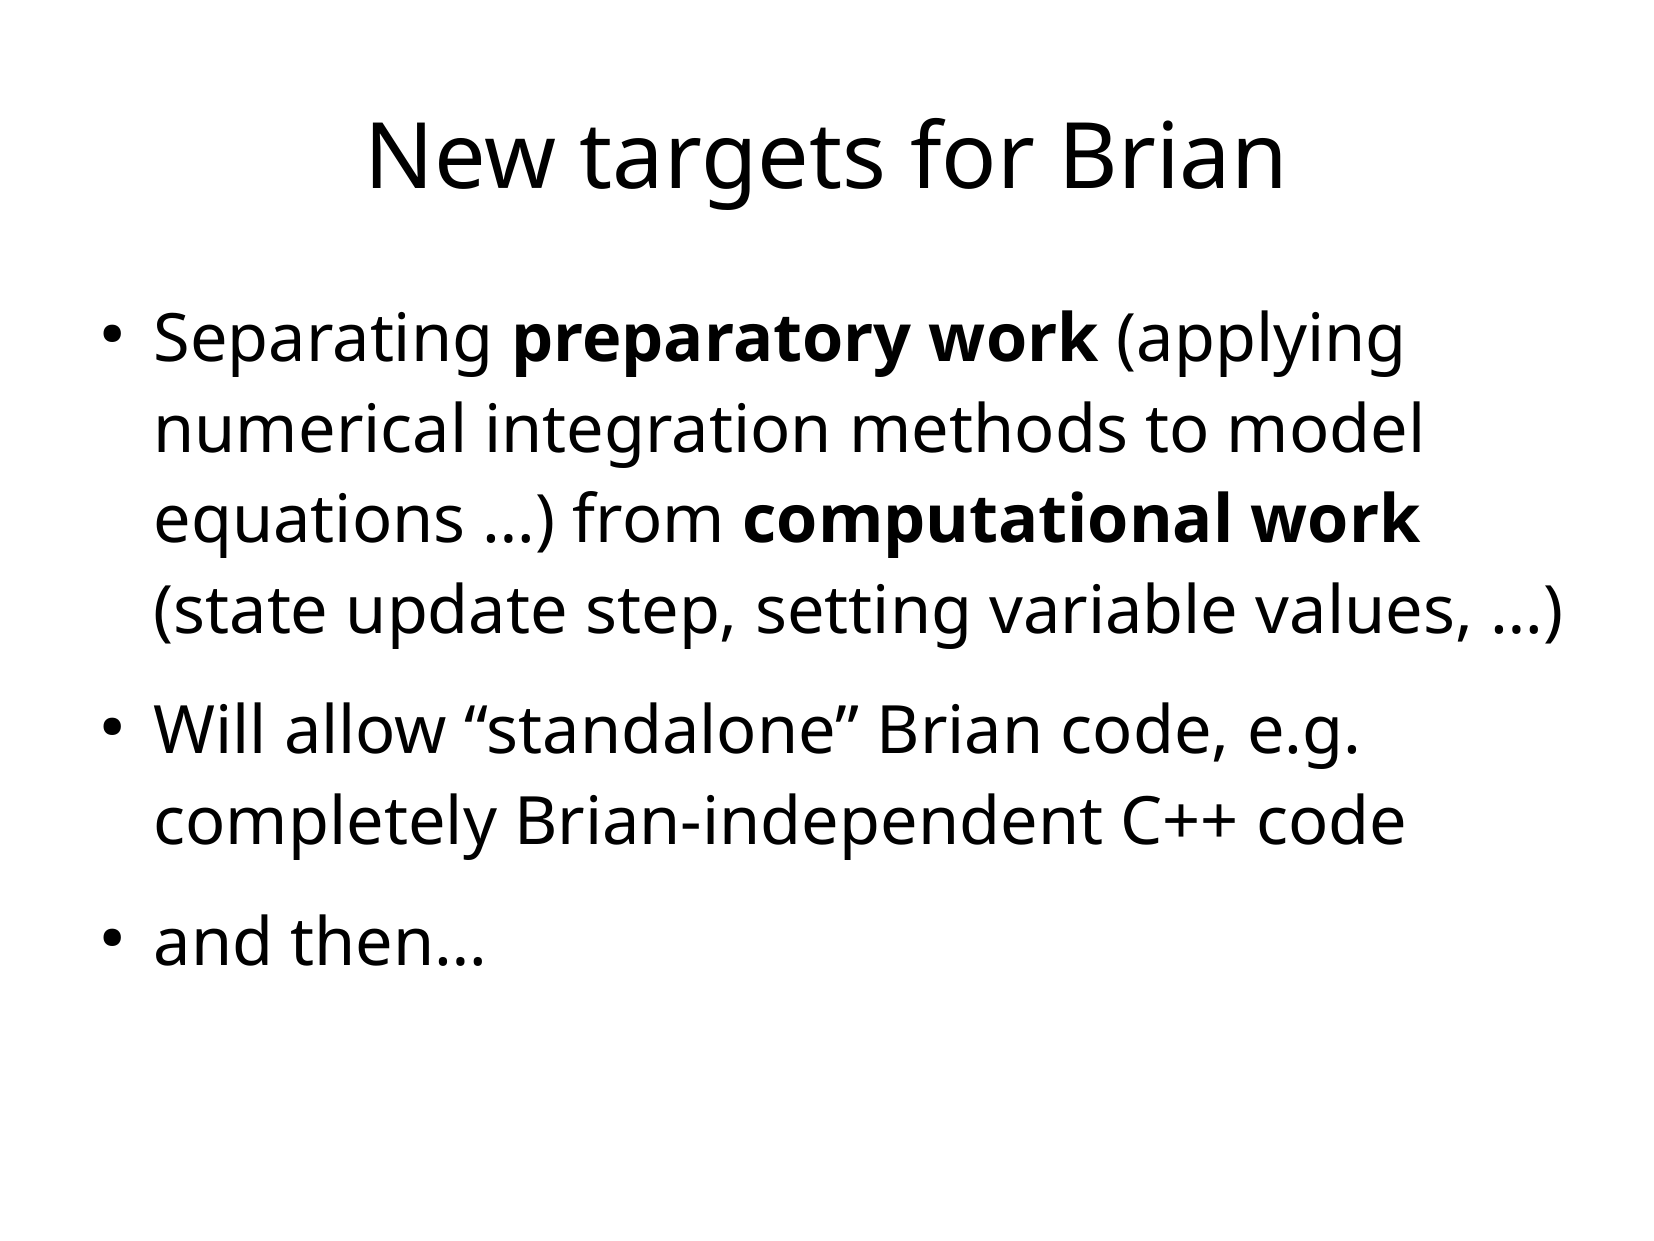

# New targets for Brian
Separating preparatory work (applying numerical integration methods to model equations …) from computational work
(state update step, setting variable values, …)
Will allow “standalone” Brian code, e.g. completely Brian-independent C++ code
and then…